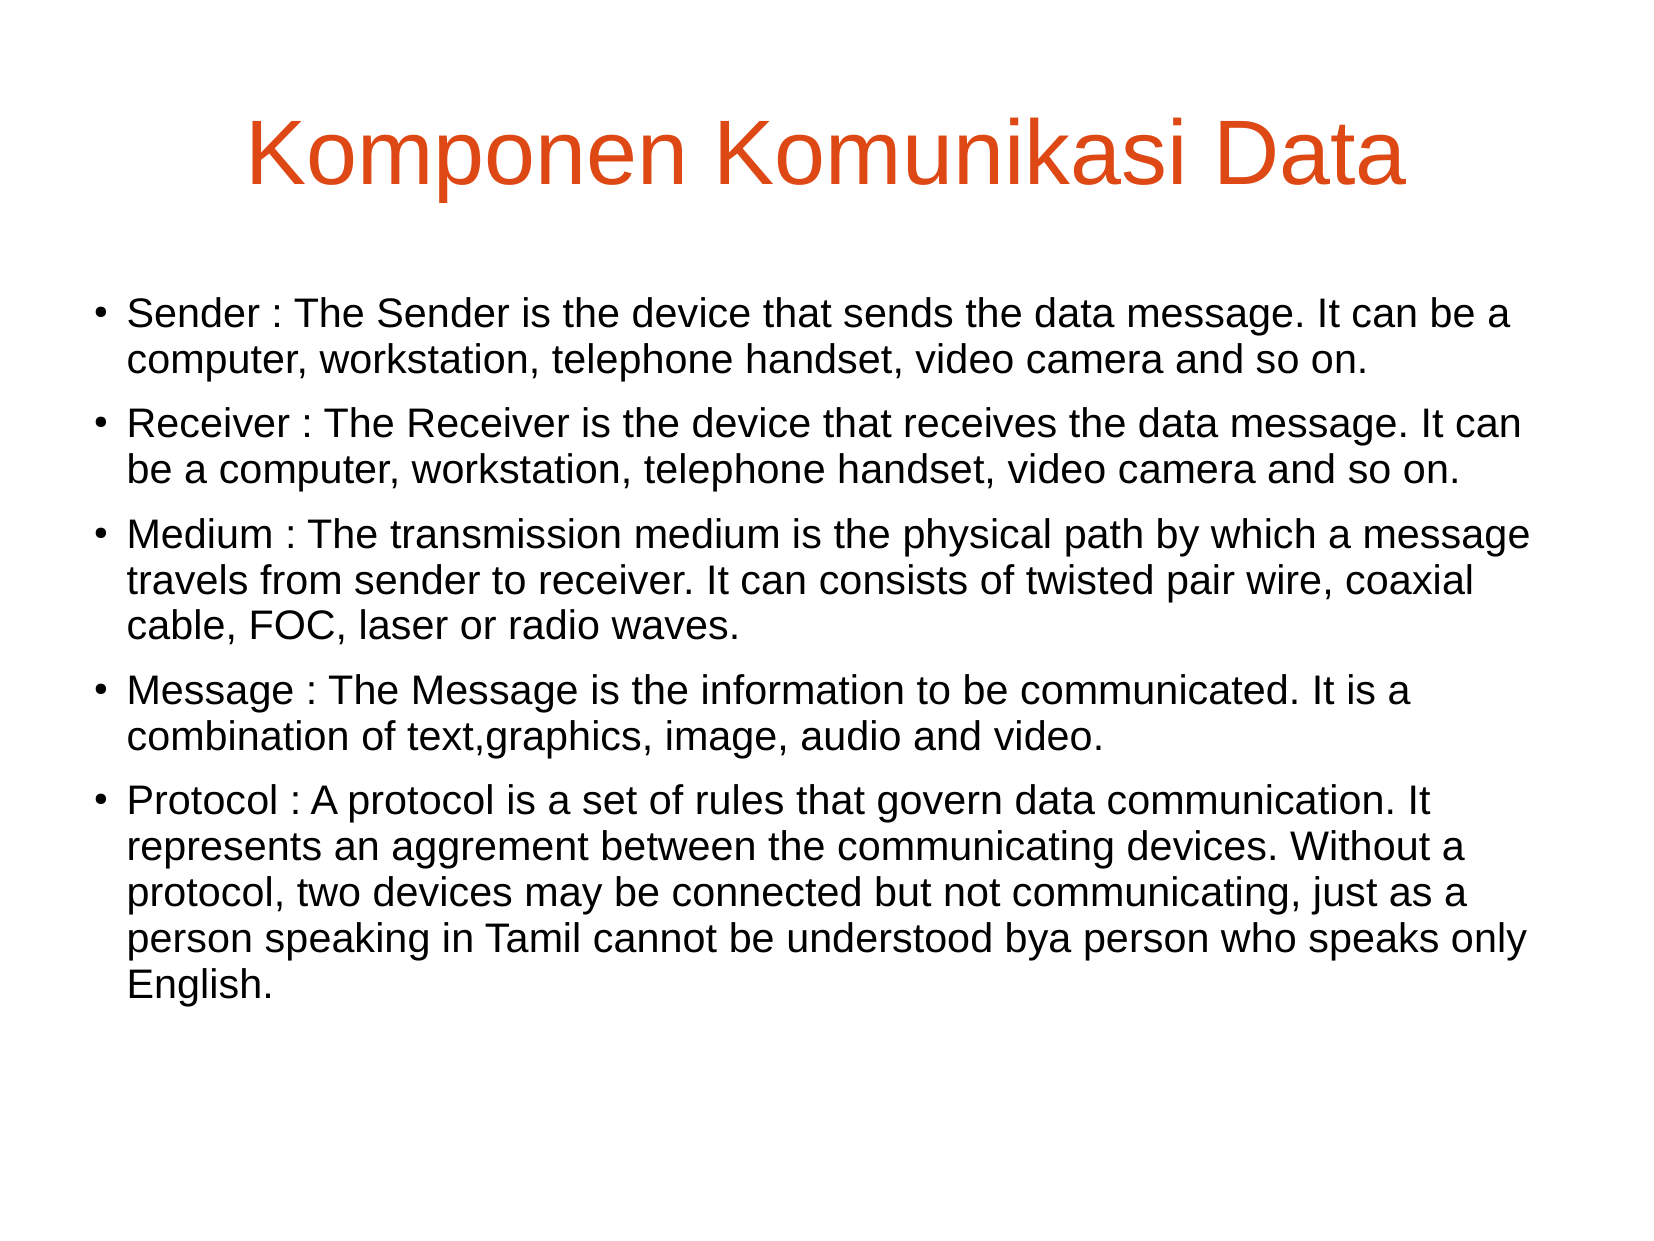

# Komponen Komunikasi Data
Sender : The Sender is the device that sends the data message. It can be a computer, workstation, telephone handset, video camera and so on.
Receiver : The Receiver is the device that receives the data message. It can be a computer, workstation, telephone handset, video camera and so on.
Medium : The transmission medium is the physical path by which a message travels from sender to receiver. It can consists of twisted pair wire, coaxial cable, FOC, laser or radio waves.
Message : The Message is the information to be communicated. It is a combination of text,graphics, image, audio and video.
Protocol : A protocol is a set of rules that govern data communication. It represents an aggrement between the communicating devices. Without a protocol, two devices may be connected but not communicating, just as a person speaking in Tamil cannot be understood bya person who speaks only English.